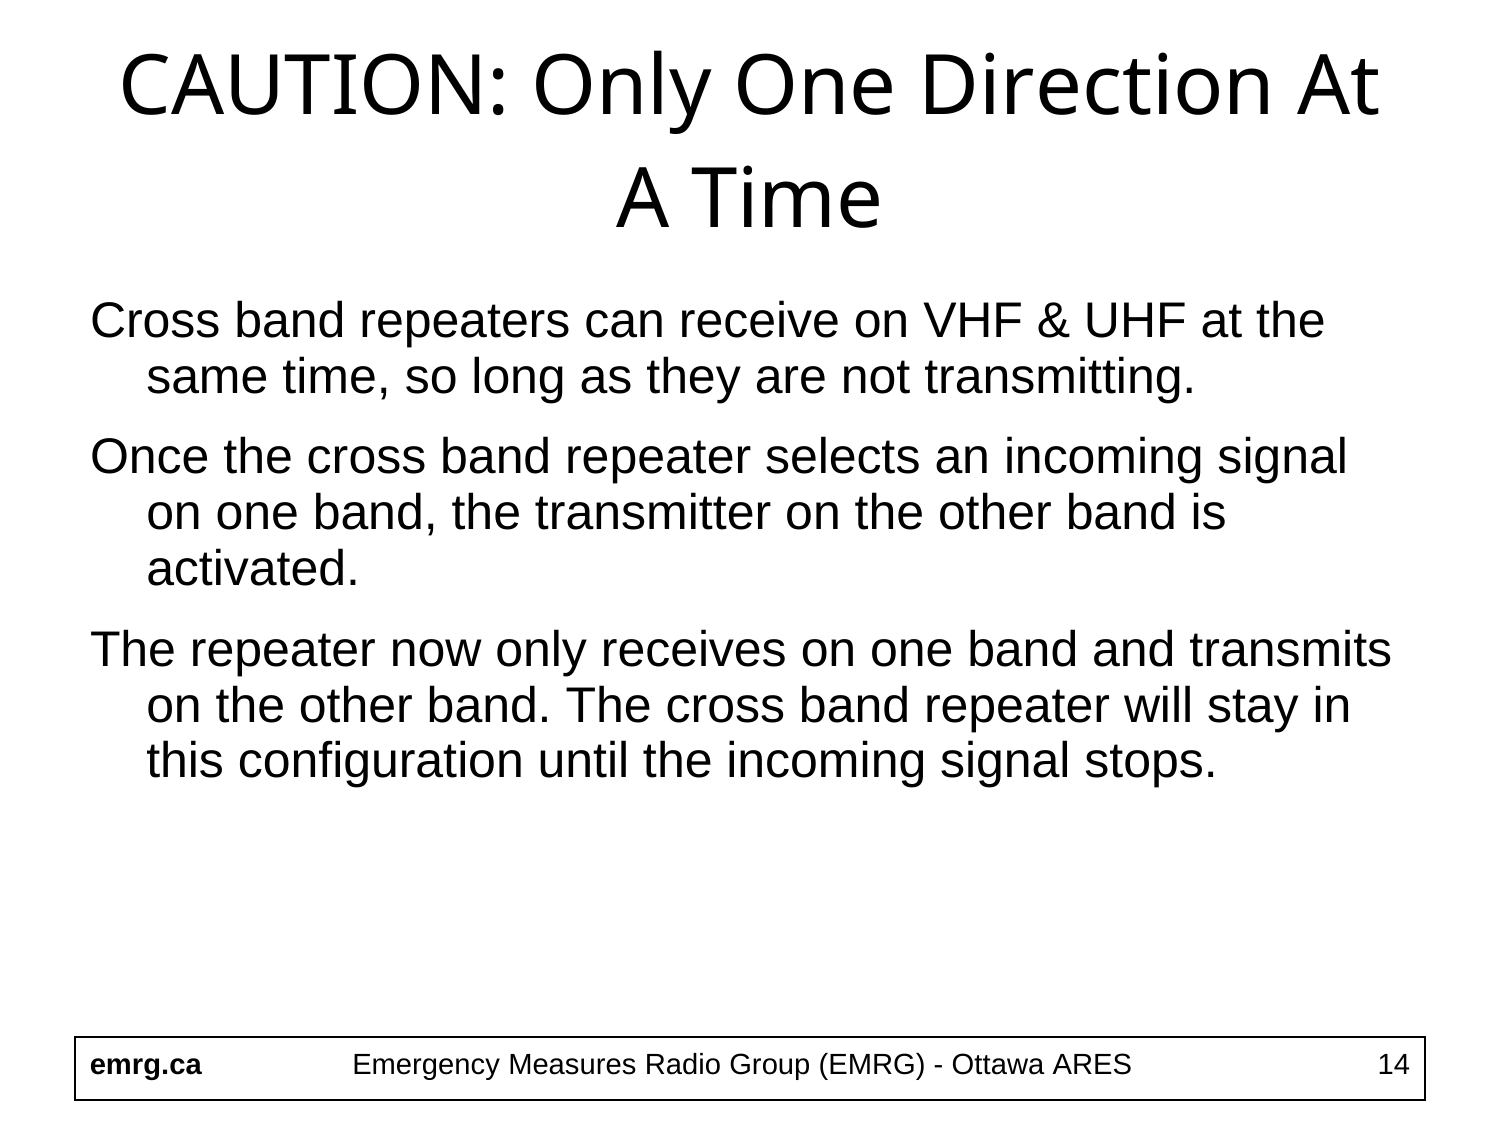

# CAUTION: Only One Direction At A Time
Cross band repeaters can receive on VHF & UHF at the same time, so long as they are not transmitting.
Once the cross band repeater selects an incoming signal on one band, the transmitter on the other band is activated.
The repeater now only receives on one band and transmits on the other band. The cross band repeater will stay in this configuration until the incoming signal stops.
Emergency Measures Radio Group (EMRG) - Ottawa ARES